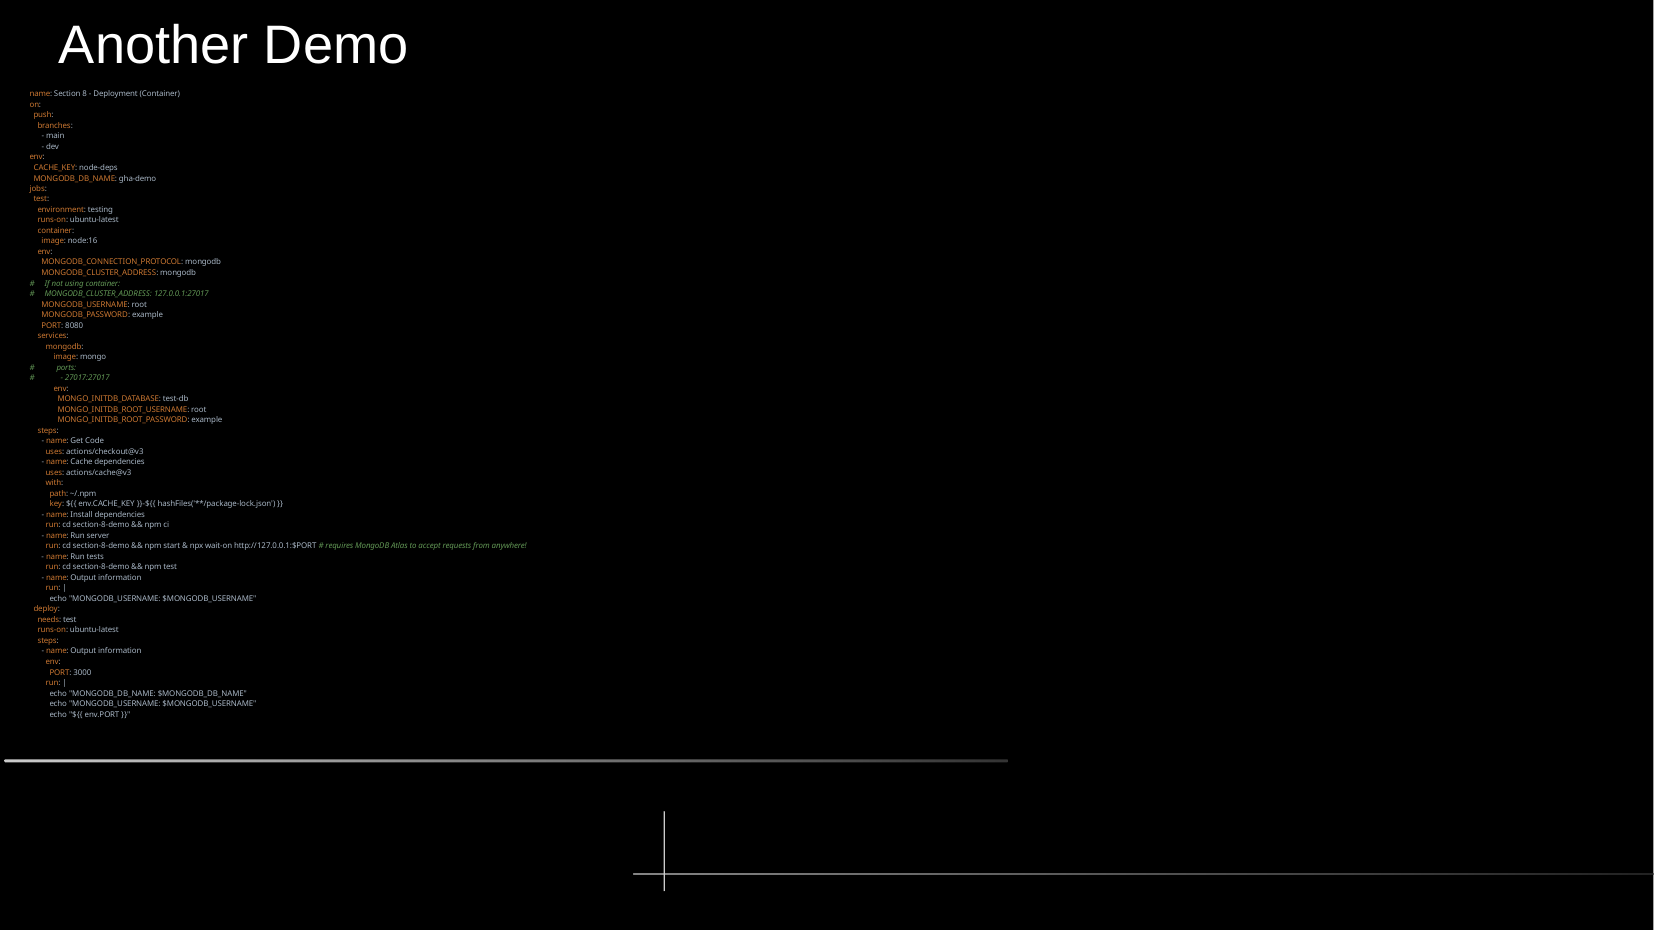

# Another Demo
name: Section 8 - Deployment (Container)
on:
 push:
 branches:
 - main
 - dev
env:
 CACHE_KEY: node-deps
 MONGODB_DB_NAME: gha-demo
jobs:
 test:
 environment: testing
 runs-on: ubuntu-latest
 container:
 image: node:16
 env:
 MONGODB_CONNECTION_PROTOCOL: mongodb
 MONGODB_CLUSTER_ADDRESS: mongodb
# If not using container:
# MONGODB_CLUSTER_ADDRESS: 127.0.0.1:27017
 MONGODB_USERNAME: root
 MONGODB_PASSWORD: example
 PORT: 8080
 services:
 mongodb:
 image: mongo
# ports:
# - 27017:27017
 env:
 MONGO_INITDB_DATABASE: test-db
 MONGO_INITDB_ROOT_USERNAME: root
 MONGO_INITDB_ROOT_PASSWORD: example
 steps:
 - name: Get Code
 uses: actions/checkout@v3
 - name: Cache dependencies
 uses: actions/cache@v3
 with:
 path: ~/.npm
 key: ${{ env.CACHE_KEY }}-${{ hashFiles('**/package-lock.json') }}
 - name: Install dependencies
 run: cd section-8-demo && npm ci
 - name: Run server
 run: cd section-8-demo && npm start & npx wait-on http://127.0.0.1:$PORT # requires MongoDB Atlas to accept requests from anywhere!
 - name: Run tests
 run: cd section-8-demo && npm test
 - name: Output information
 run: |
 echo "MONGODB_USERNAME: $MONGODB_USERNAME"
 deploy:
 needs: test
 runs-on: ubuntu-latest
 steps:
 - name: Output information
 env:
 PORT: 3000
 run: |
 echo "MONGODB_DB_NAME: $MONGODB_DB_NAME"
 echo "MONGODB_USERNAME: $MONGODB_USERNAME"
 echo "${{ env.PORT }}"